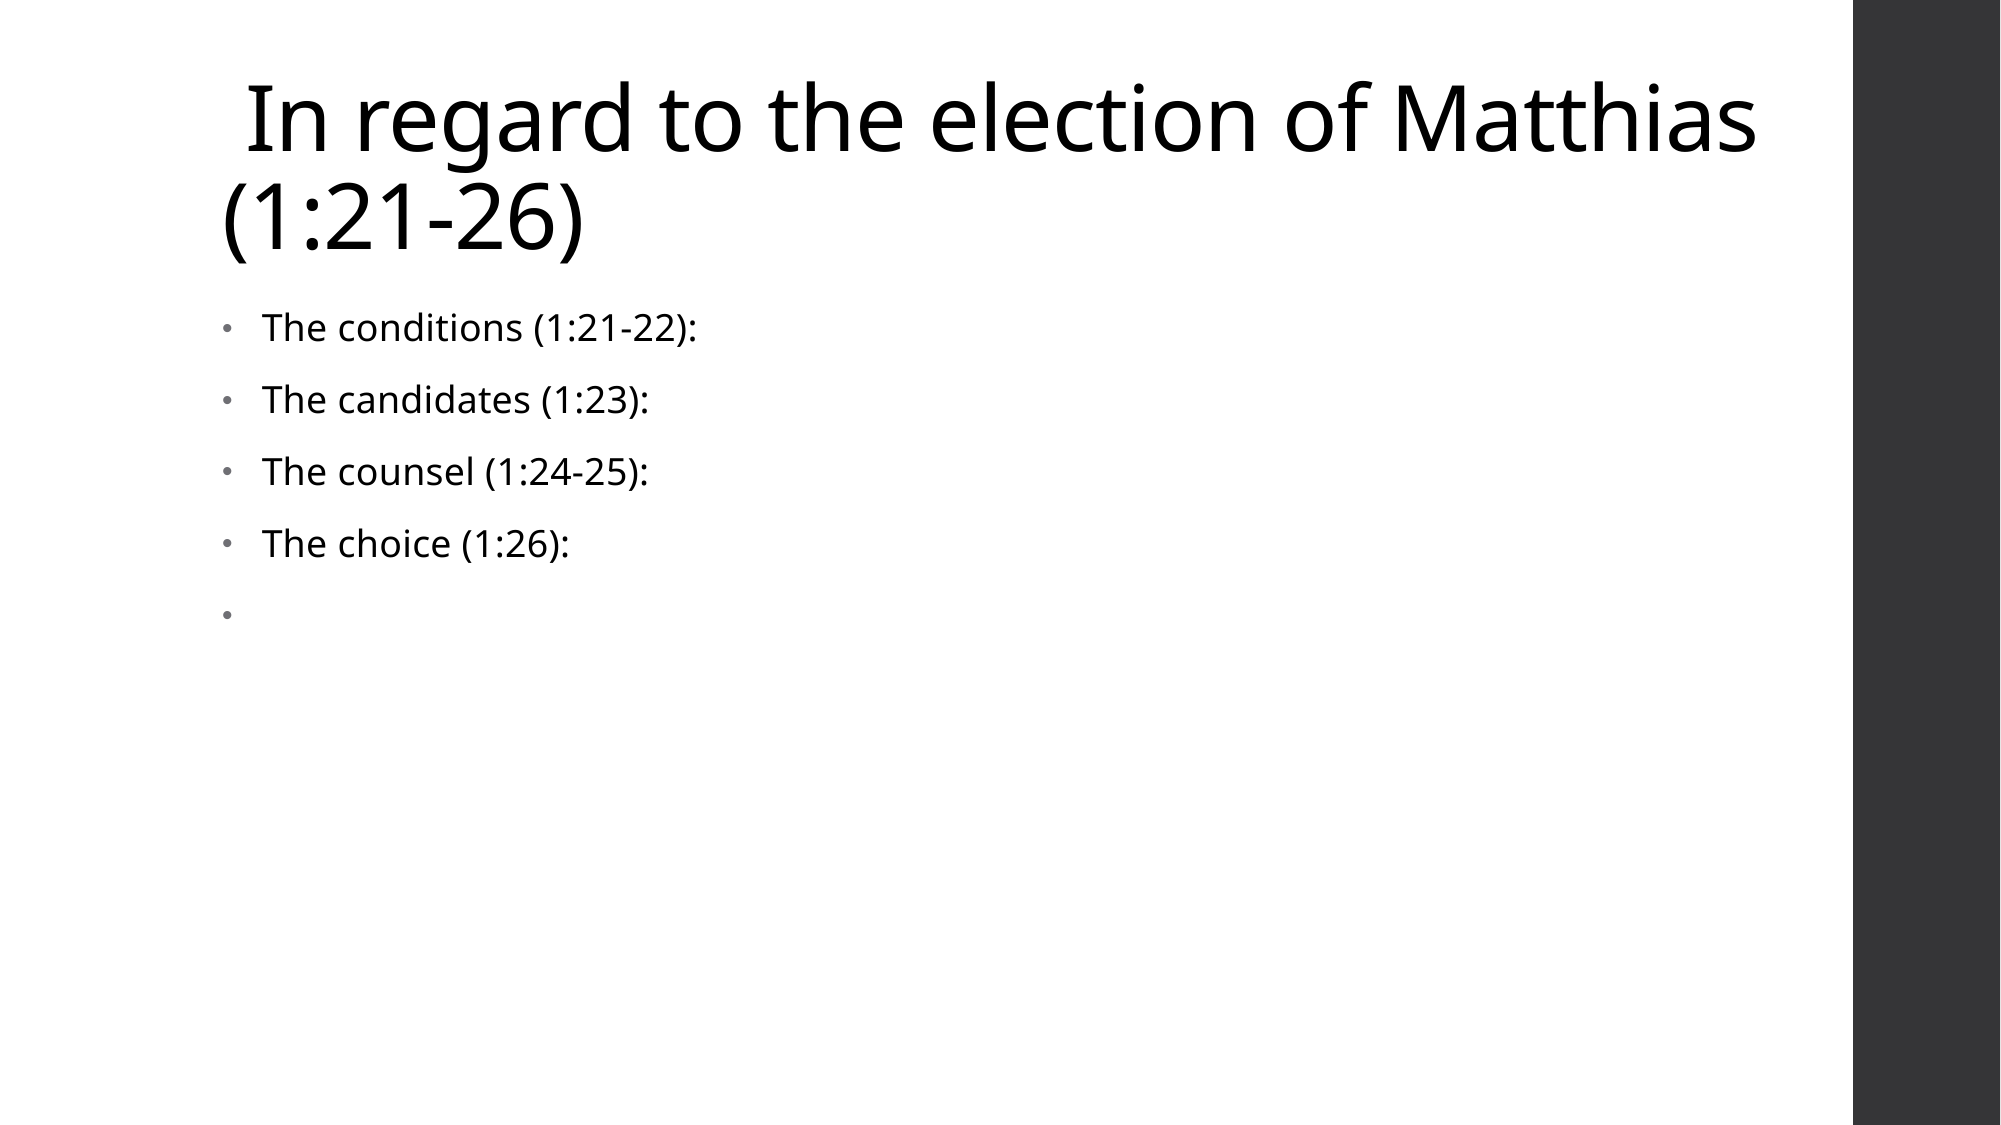

# In regard to the election of Matthias (1:21-26)
 The conditions (1:21-22):
 The candidates (1:23):
 The counsel (1:24-25):
 The choice (1:26):